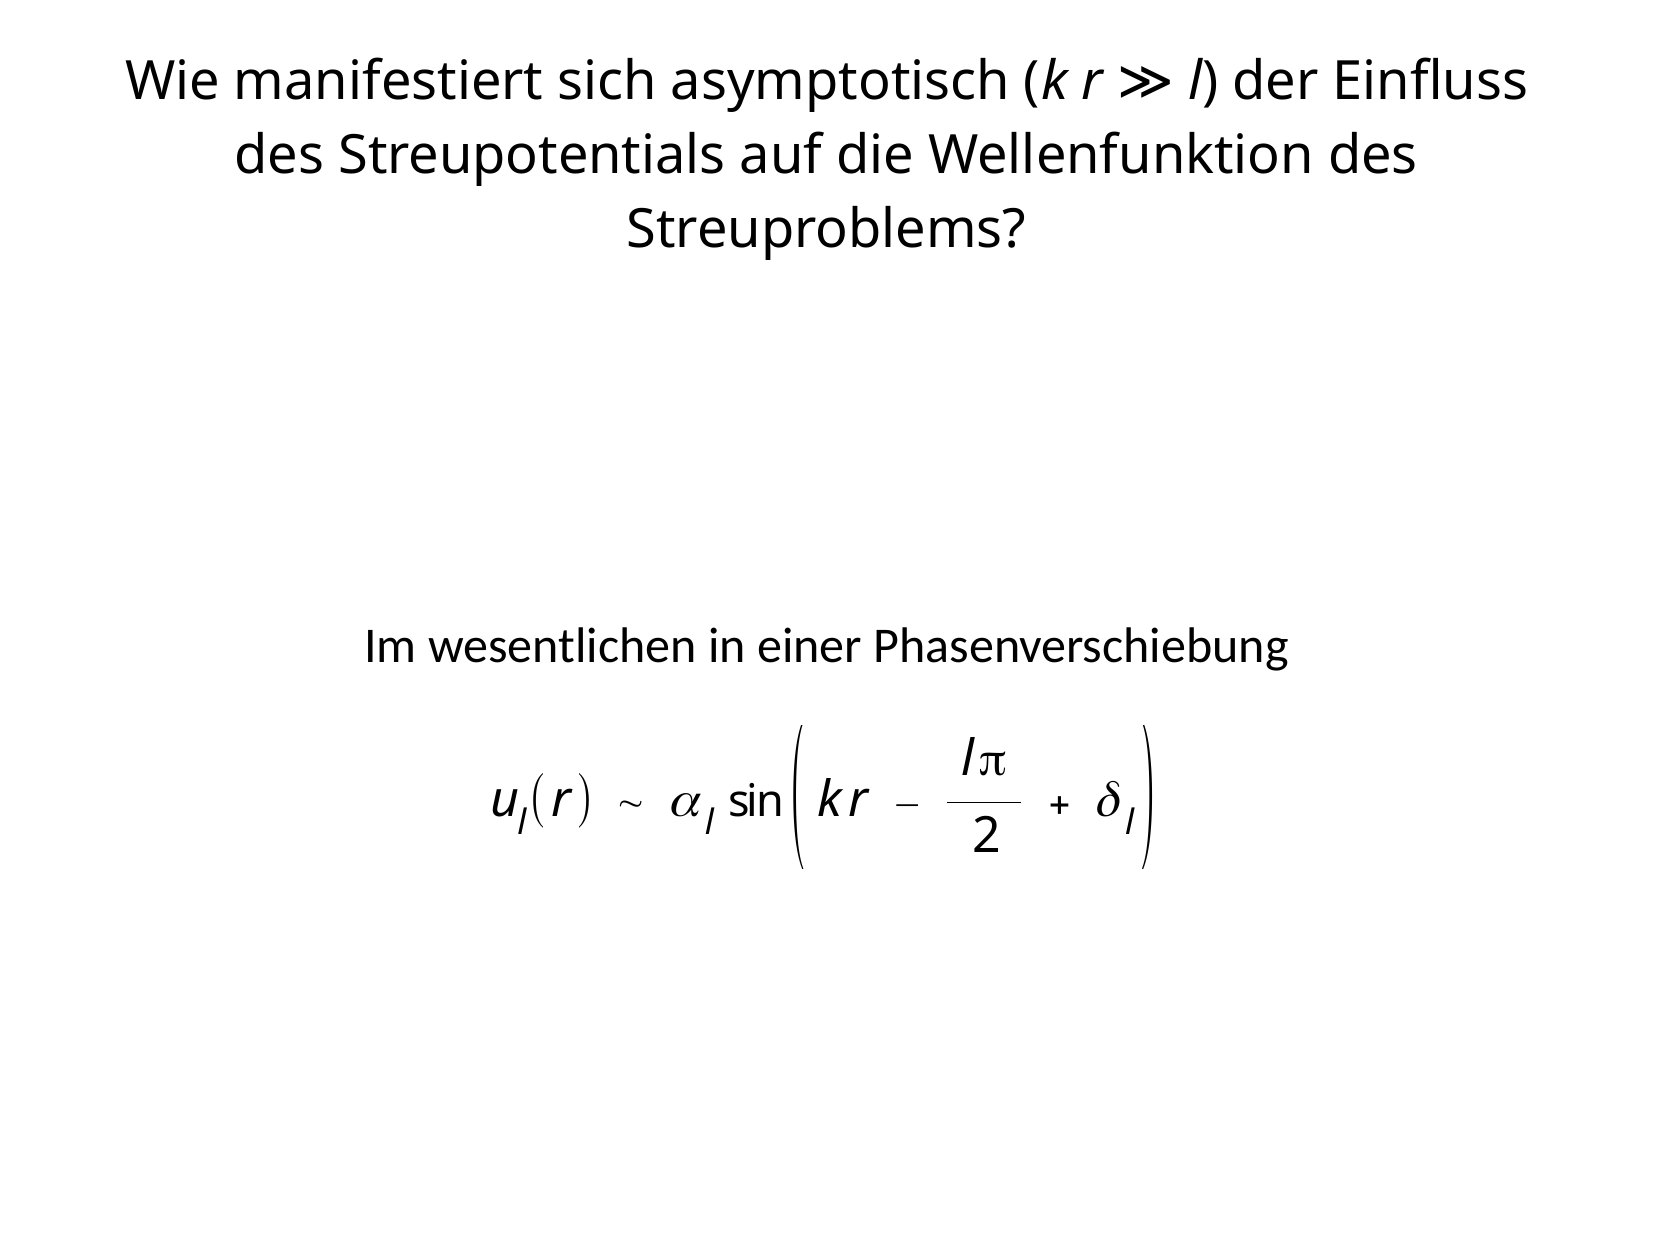

# Wie manifestiert sich asymptotisch (k r ≫ l) der Einfluss des Streupotentials auf die Wellenfunktion des Streuproblems?
Im wesentlichen in einer Phasenverschiebung